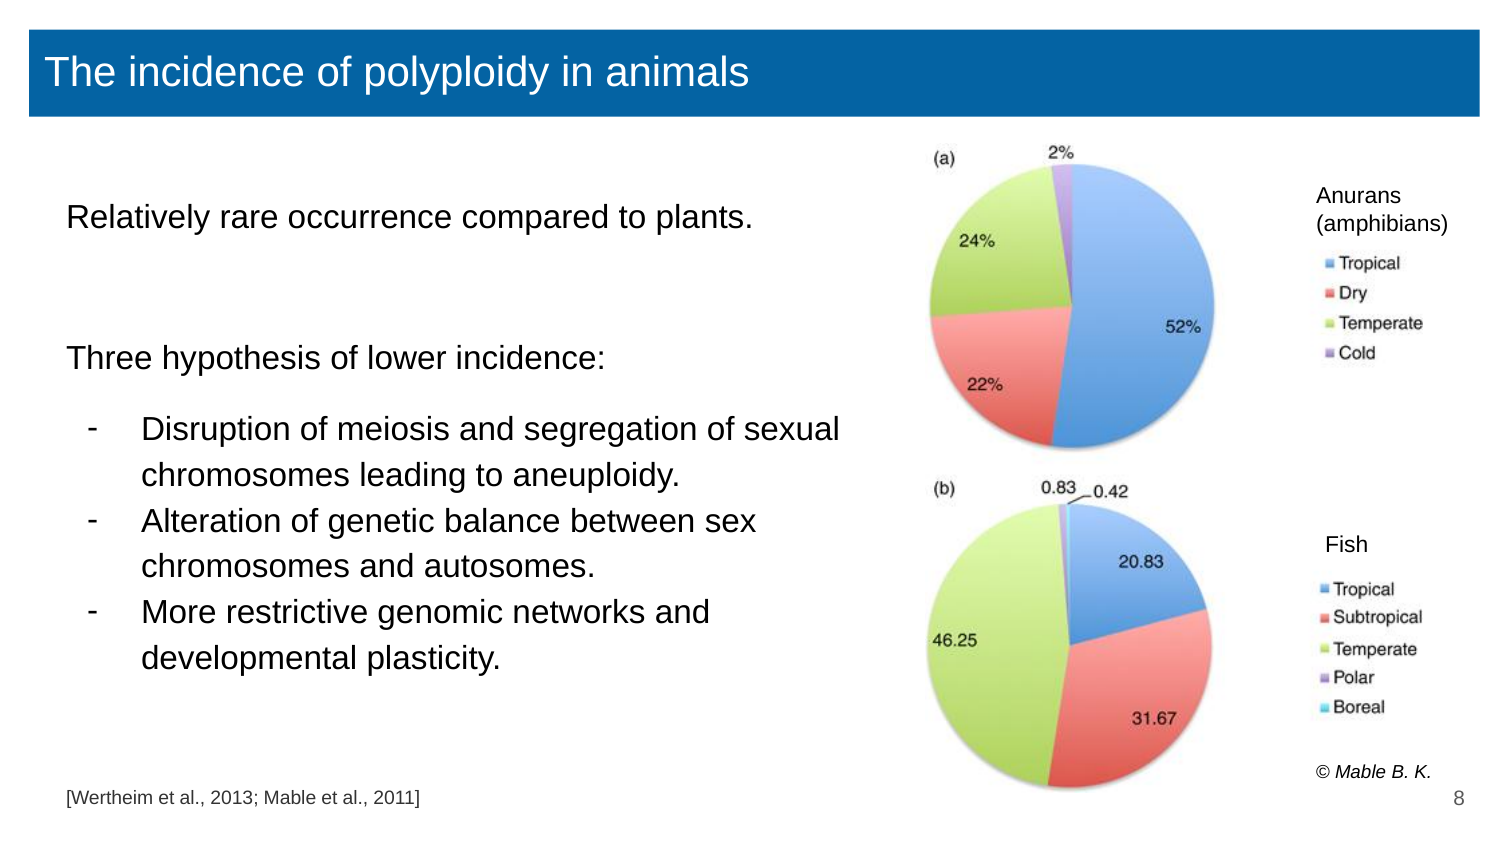

The incidence of polyploidy in animals
# Relatively rare occurrence compared to plants.
Three hypothesis of lower incidence:
Disruption of meiosis and segregation of sexual chromosomes leading to aneuploidy.
Alteration of genetic balance between sex chromosomes and autosomes.
More restrictive genomic networks and developmental plasticity.
Anurans
(amphibians).
Fish.
© Mable B. K..
[Wertheim et al., 2013; Mable et al., 2011]